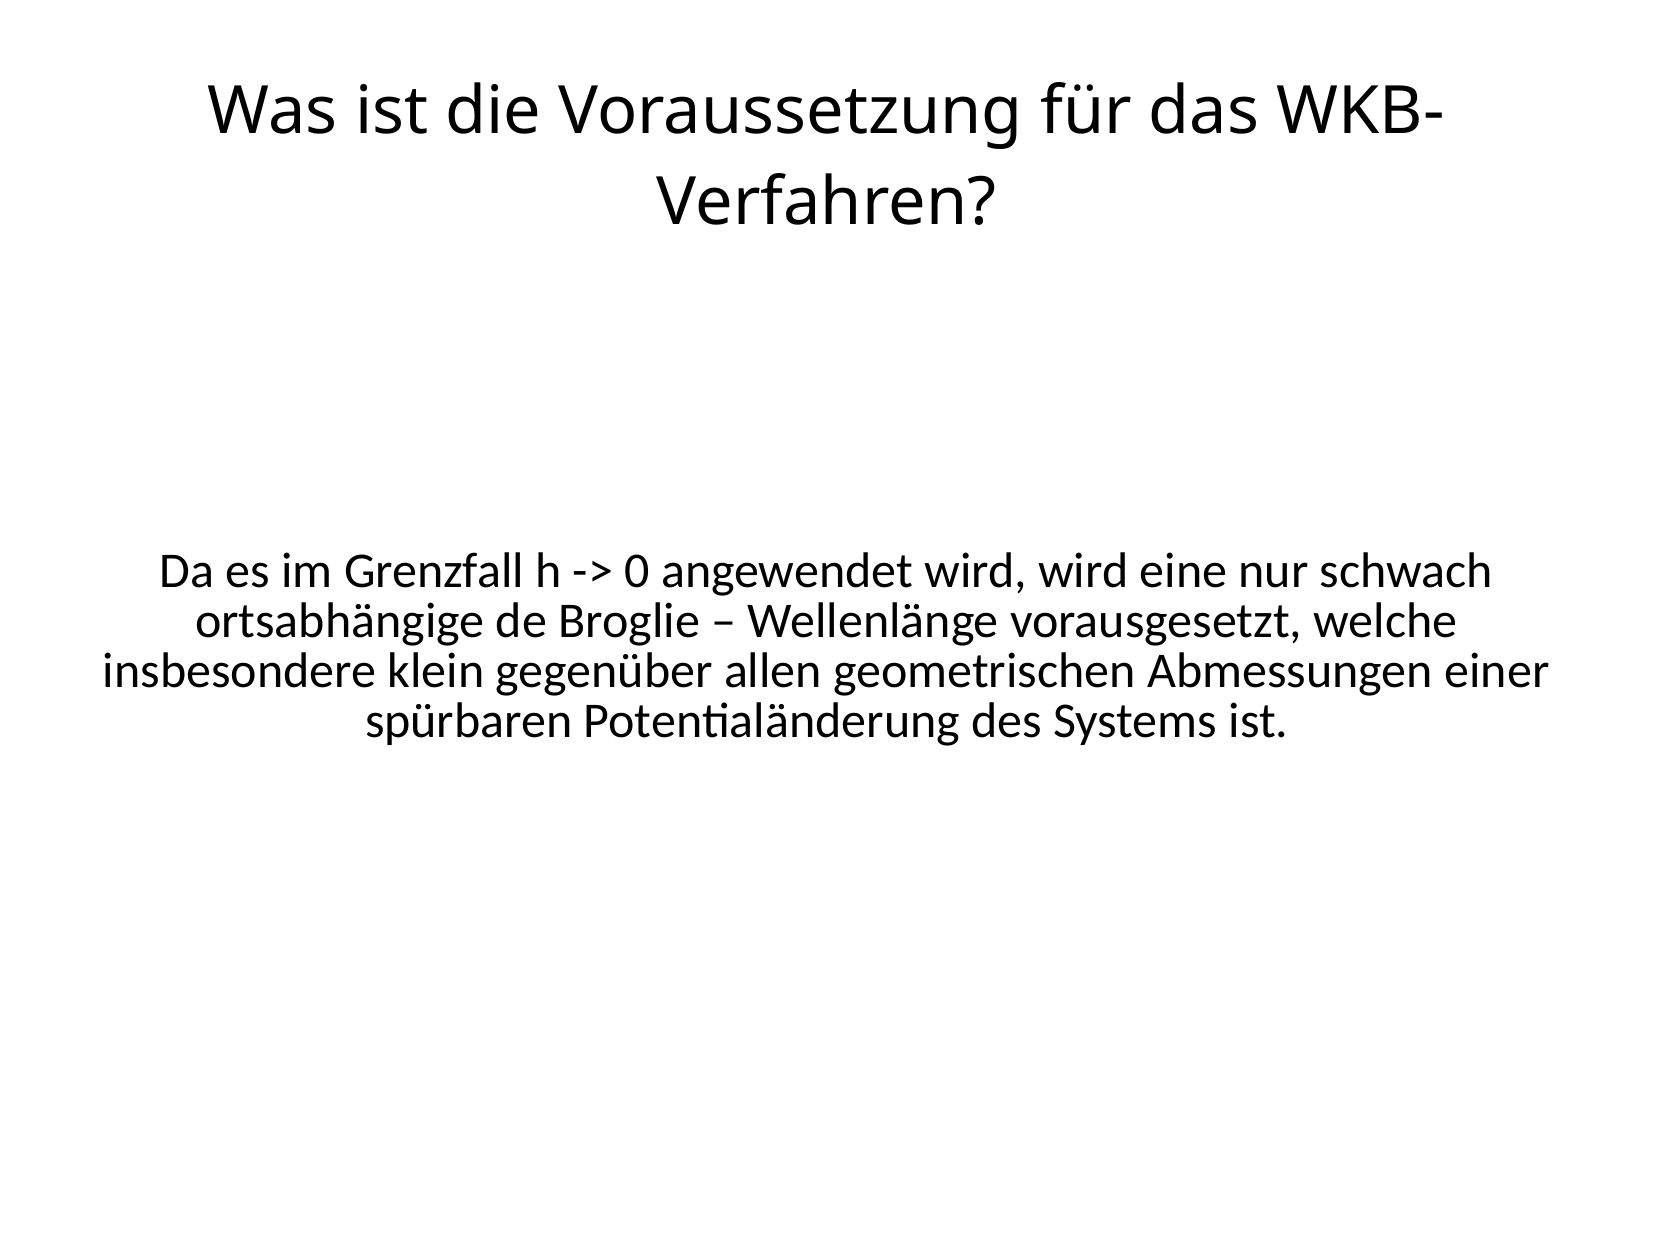

# Was ist die Voraussetzung für das WKB-Verfahren?
Da es im Grenzfall h -> 0 angewendet wird, wird eine nur schwach ortsabhängige de Broglie – Wellenlänge vorausgesetzt, welche insbesondere klein gegenüber allen geometrischen Abmessungen einer spürbaren Potentialänderung des Systems ist.